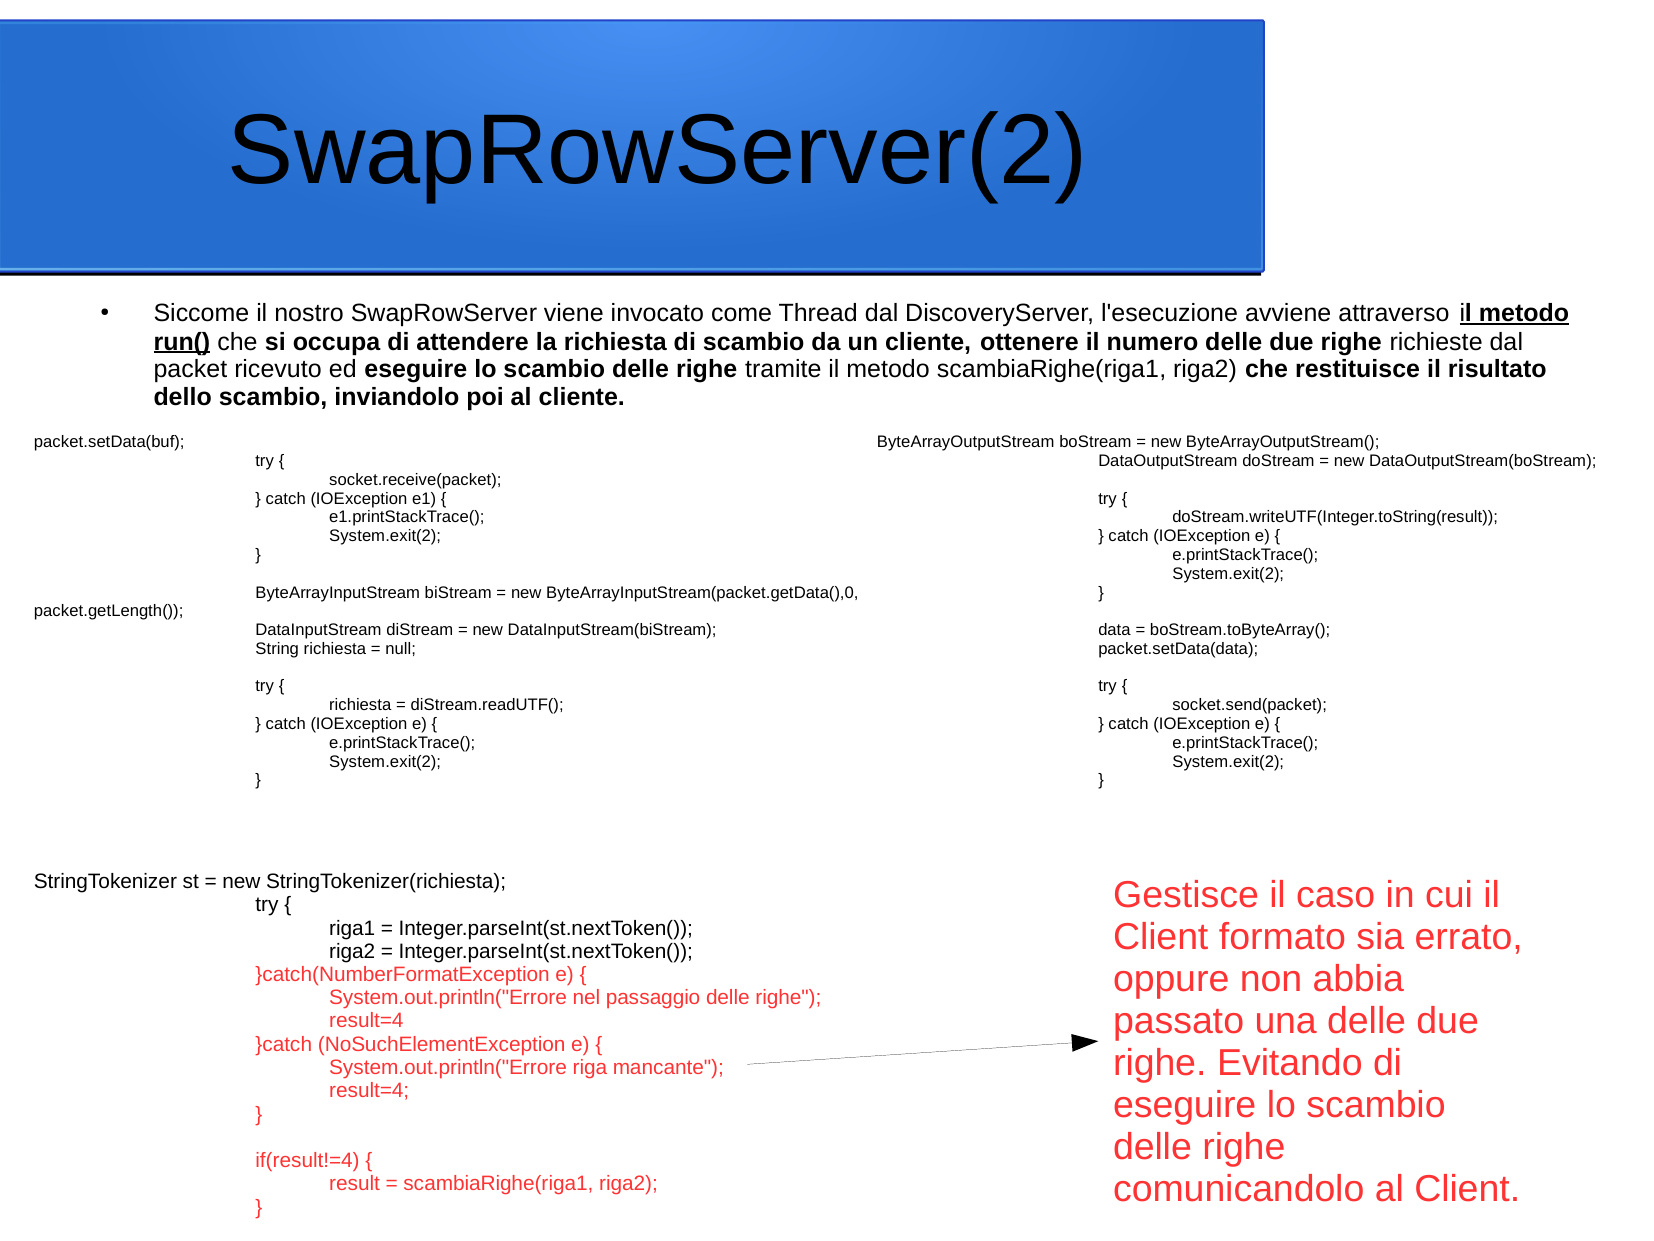

SwapRowServer(2)
# Siccome il nostro SwapRowServer viene invocato come Thread dal DiscoveryServer, l'esecuzione avviene attraverso il metodo run() che si occupa di attendere la richiesta di scambio da un cliente, ottenere il numero delle due righe richieste dal packet ricevuto ed eseguire lo scambio delle righe tramite il metodo scambiaRighe(riga1, riga2) che restituisce il risultato dello scambio, inviandolo poi al cliente.
packet.setData(buf);
			try {
				socket.receive(packet);
			} catch (IOException e1) {
				e1.printStackTrace();
				System.exit(2);
			}
			ByteArrayInputStream biStream = new ByteArrayInputStream(packet.getData(),0, packet.getLength());
			DataInputStream diStream = new DataInputStream(biStream);
			String richiesta = null;
			try {
				richiesta = diStream.readUTF();
			} catch (IOException e) {
				e.printStackTrace();
				System.exit(2);
			}
ByteArrayOutputStream boStream = new ByteArrayOutputStream();
			DataOutputStream doStream = new DataOutputStream(boStream);
			try {
				doStream.writeUTF(Integer.toString(result));
			} catch (IOException e) {
				e.printStackTrace();
				System.exit(2);
			}
			data = boStream.toByteArray();
			packet.setData(data);
			try {
				socket.send(packet);
			} catch (IOException e) {
				e.printStackTrace();
				System.exit(2);
			}
StringTokenizer st = new StringTokenizer(richiesta);
			try {
				riga1 = Integer.parseInt(st.nextToken());
				riga2 = Integer.parseInt(st.nextToken());
			}catch(NumberFormatException e) {
				System.out.println("Errore nel passaggio delle righe");
				result=4
			}catch (NoSuchElementException e) {
				System.out.println("Errore riga mancante");
				result=4;
			}
			if(result!=4) {
				result = scambiaRighe(riga1, riga2);
			}
Gestisce il caso in cui il Client formato sia errato, oppure non abbia passato una delle due righe. Evitando di eseguire lo scambio delle righe comunicandolo al Client.